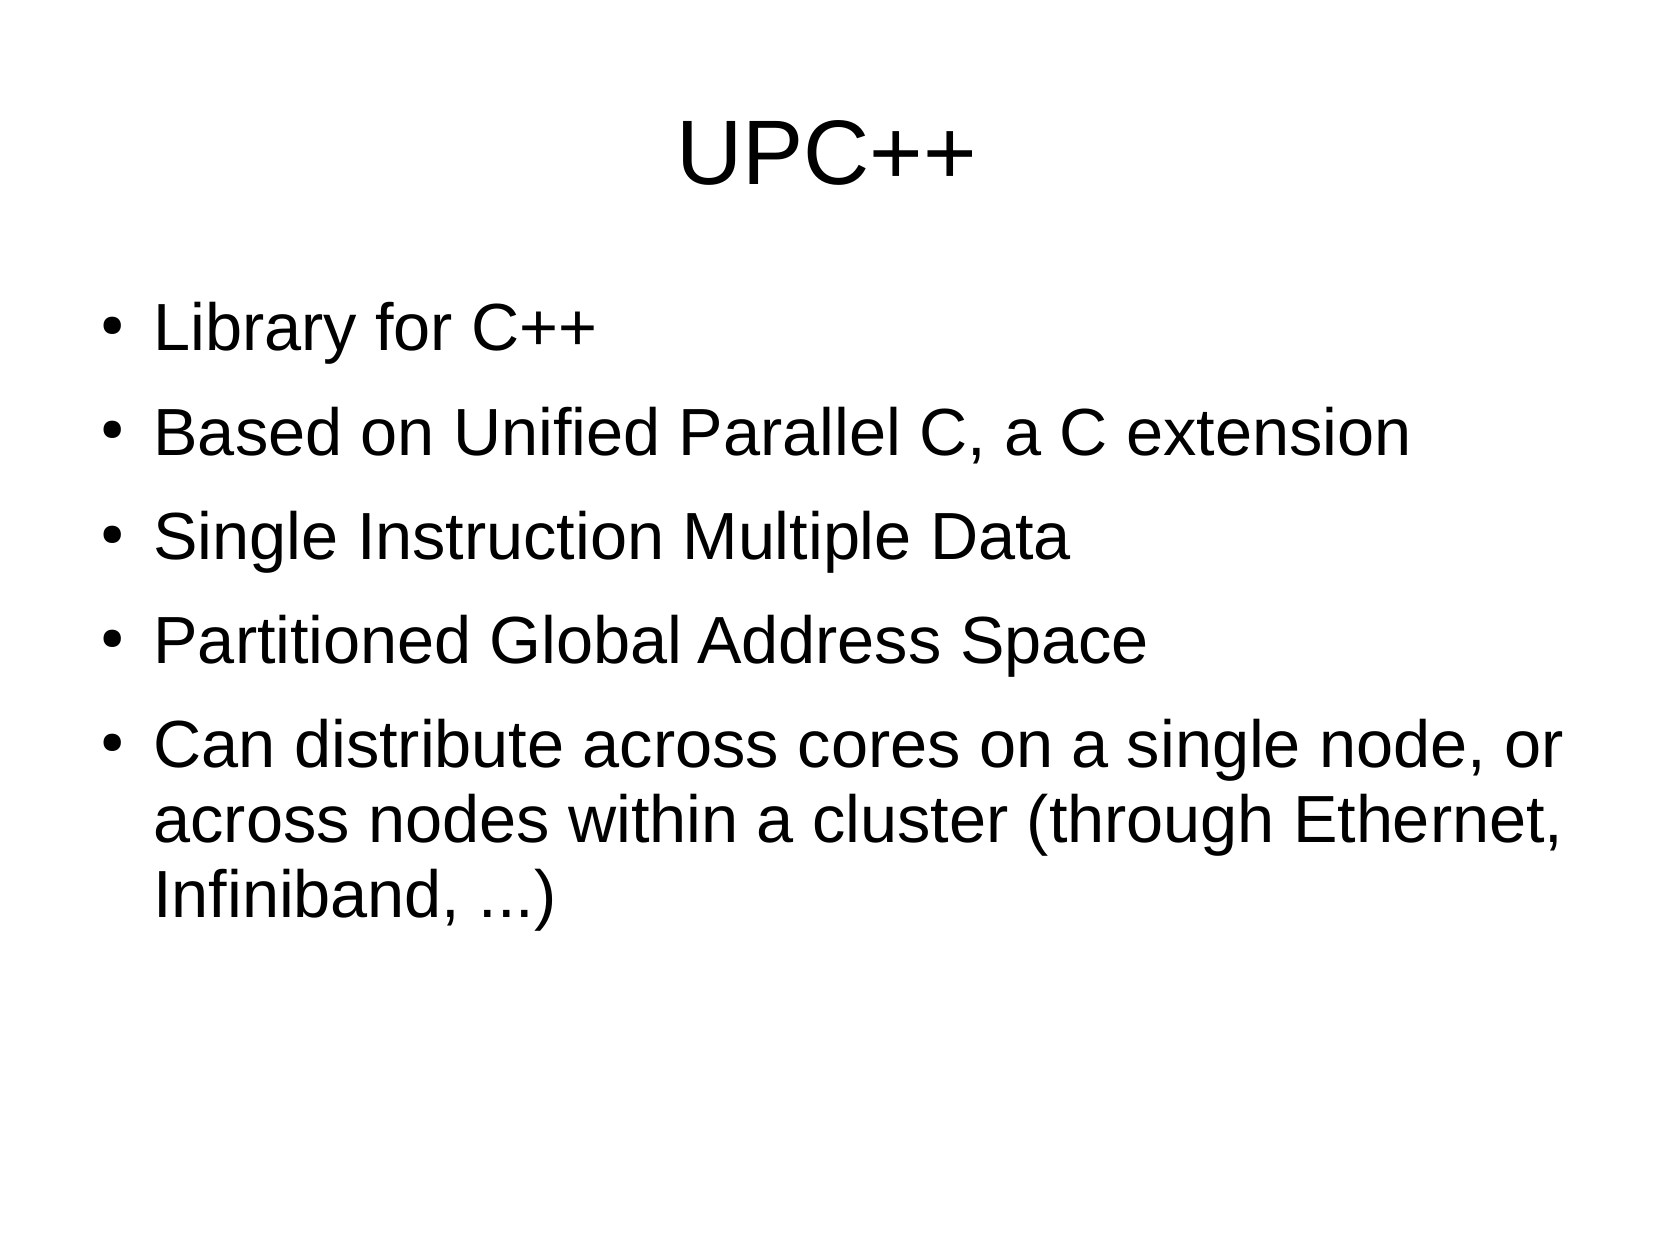

# UPC++
Library for C++
Based on Unified Parallel C, a C extension
Single Instruction Multiple Data
Partitioned Global Address Space
Can distribute across cores on a single node, or across nodes within a cluster (through Ethernet, Infiniband, ...)